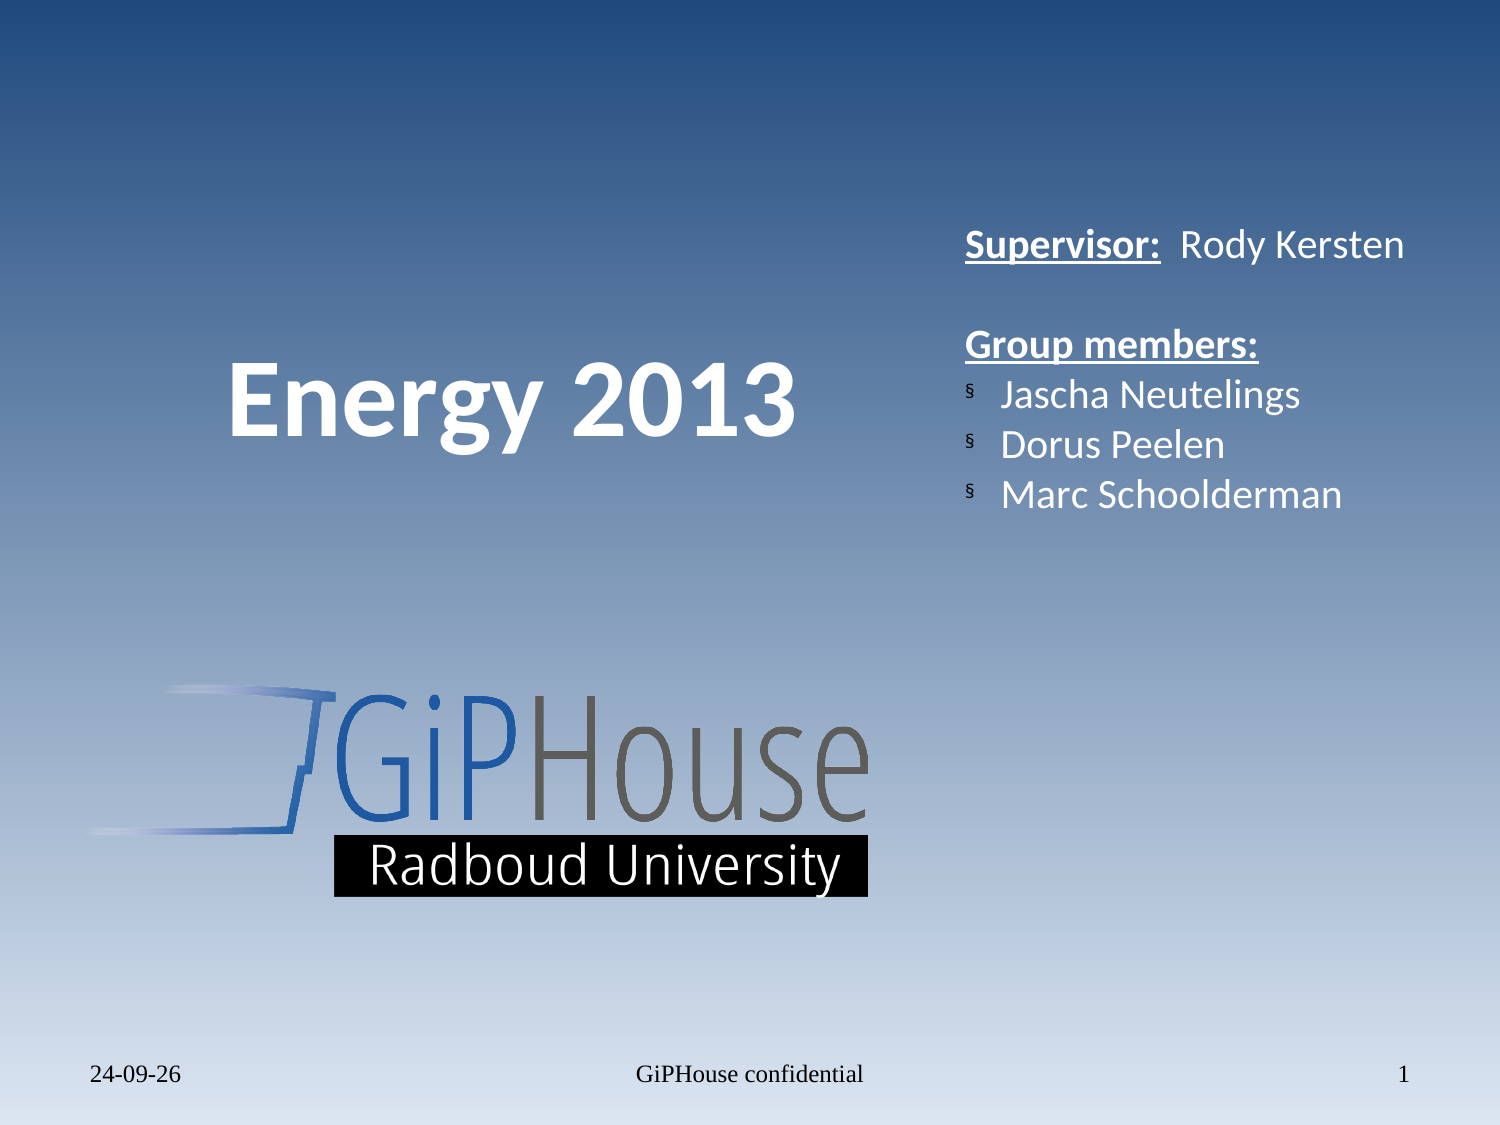

Supervisor: Rody Kersten
Group members:
Jascha Neutelings
Dorus Peelen
Marc Schoolderman
# Energy 2013
GiPHouse confidential